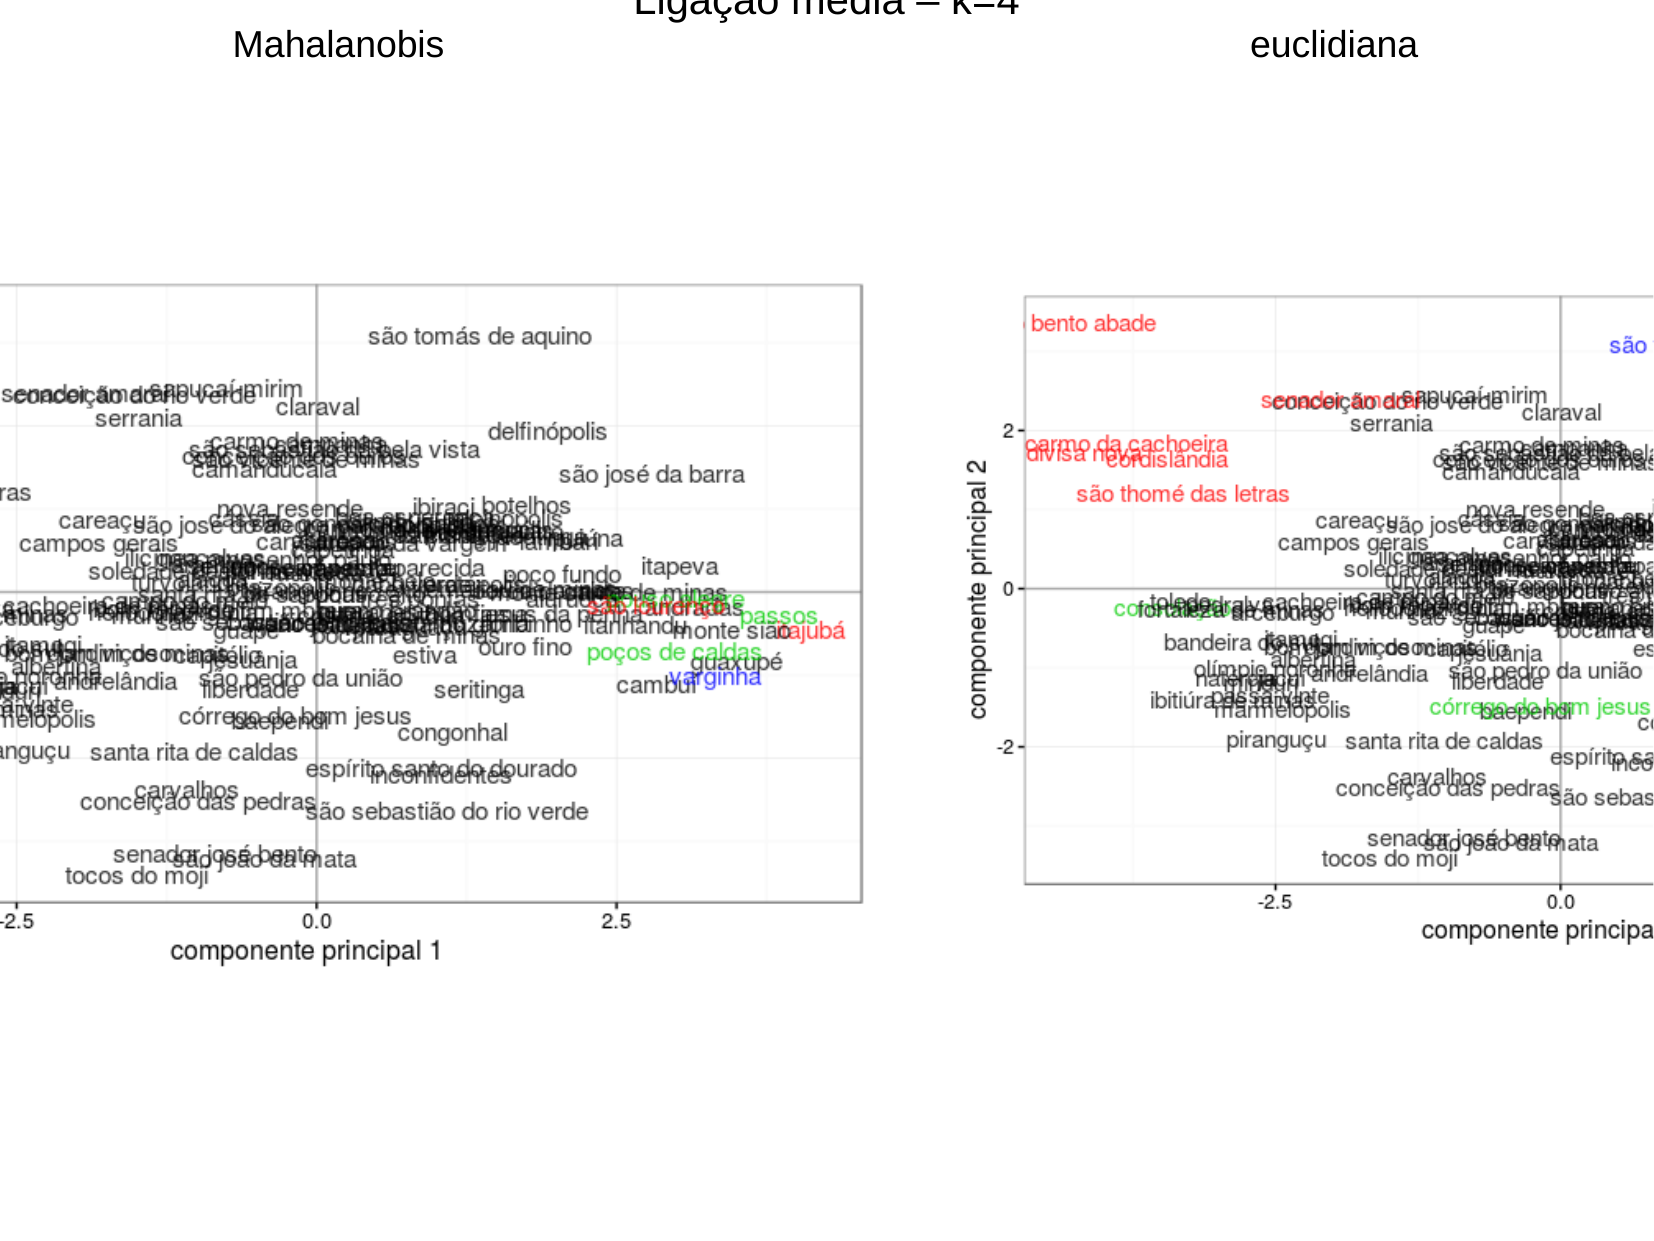

# Ligação média – k=4 Mahalanobis euclidiana